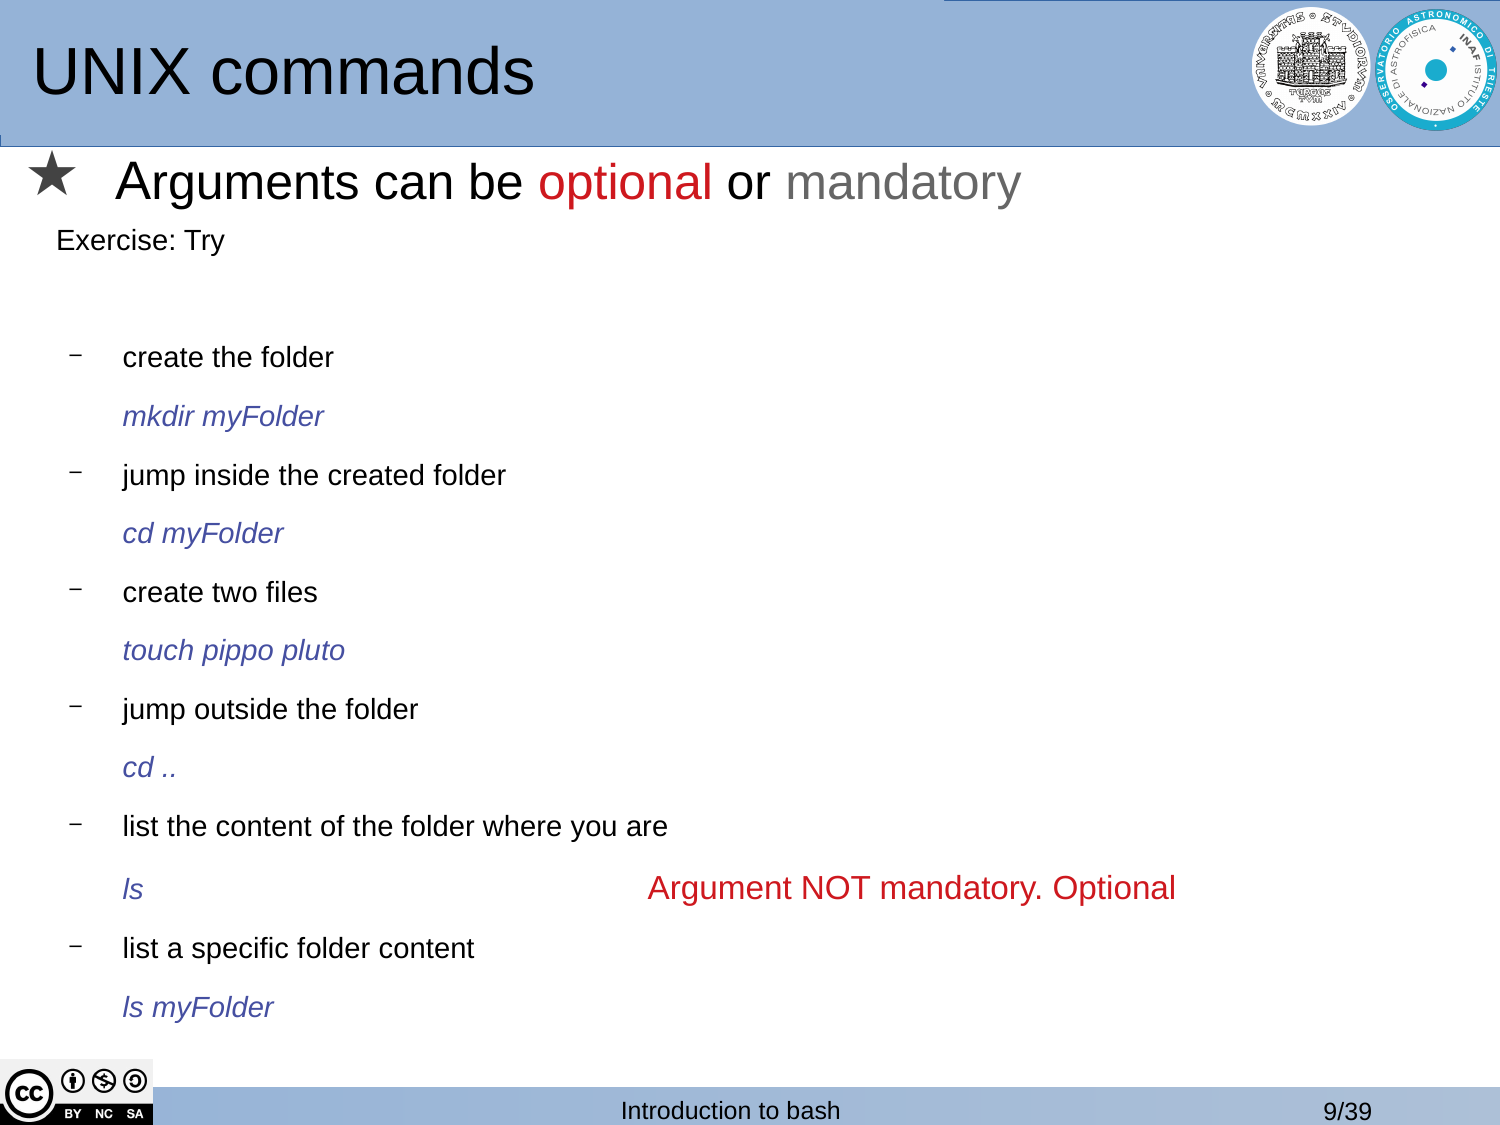

Traditional service delivery
UNIX commands
# Arguments can be optional or mandatory
Exercise: Try
create the folder
mkdir myFolder
jump inside the created folder
cd myFolder
create two files
touch pippo pluto
jump outside the folder
cd ..
list the content of the folder where you are
ls							Argument NOT mandatory. Optional
list a specific folder content
ls myFolder